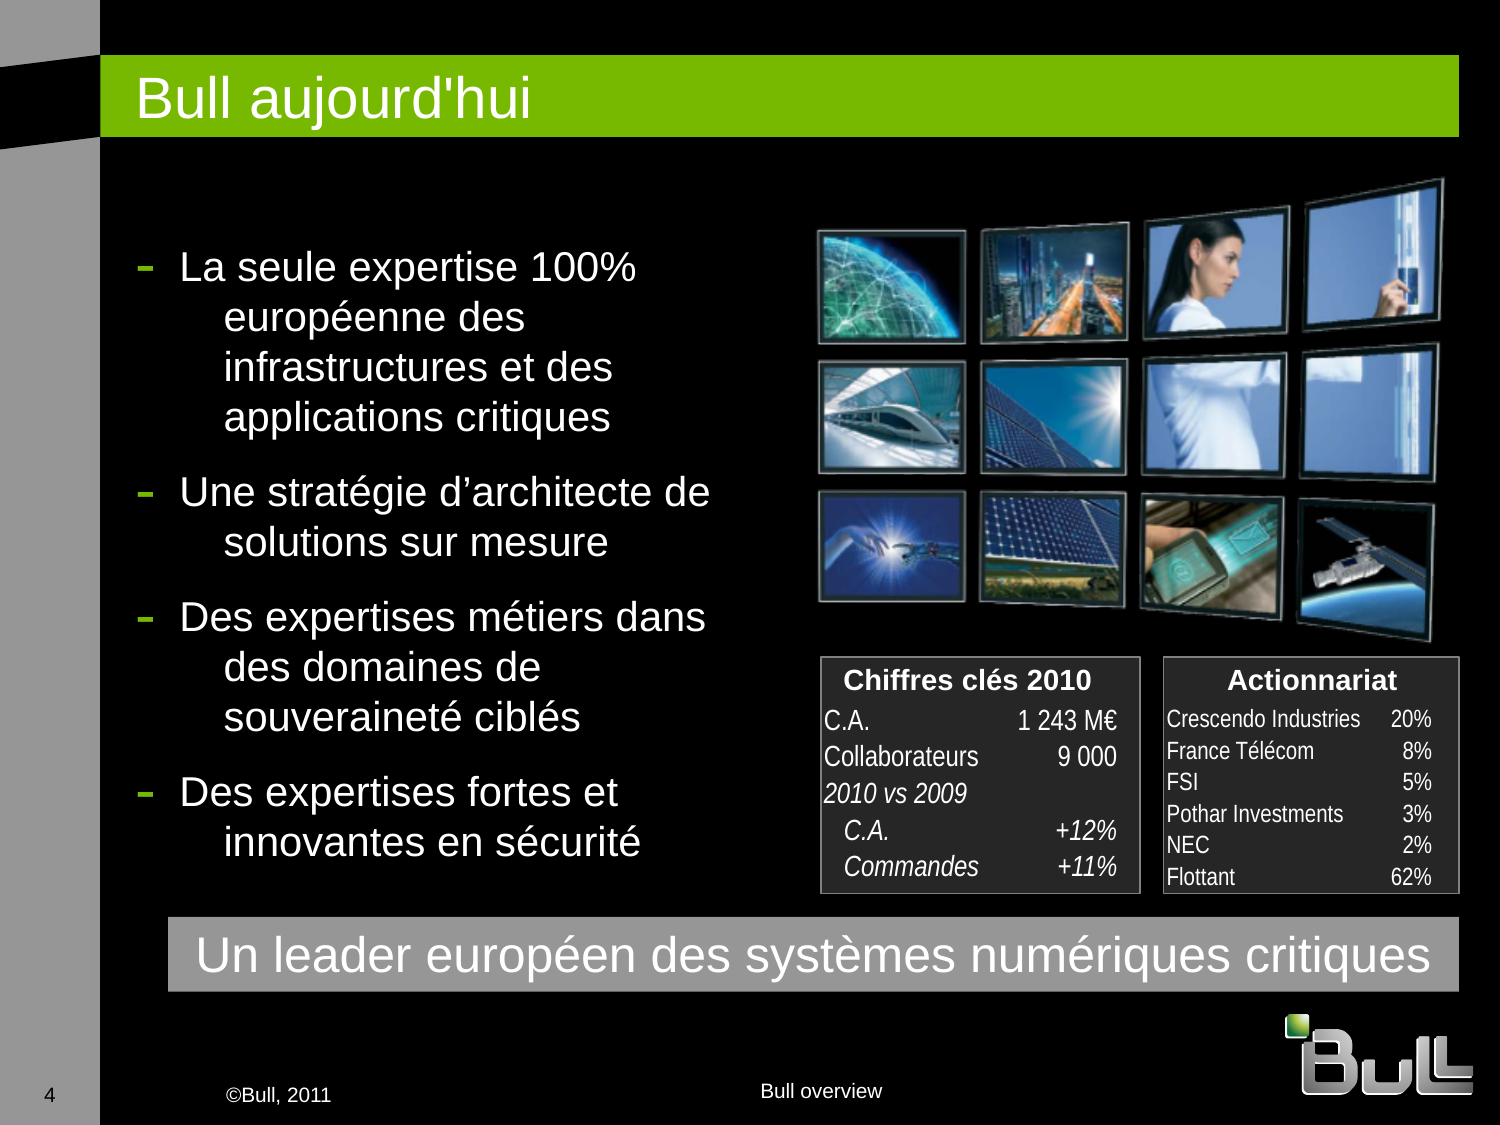

# Bull aujourd'hui
La seule expertise 100% européenne des infrastructures et des applications critiques
Une stratégie d’architecte de solutions sur mesure
Des expertises métiers dans des domaines de souveraineté ciblés
Des expertises fortes et innovantes en sécurité
Chiffres clés 2010
Actionnariat
C.A.	1 243 M€
Collaborateurs	9 000
2010 vs 2009
 C.A.	+12%
 Commandes 	 +11%
Crescendo Industries	20%
France Télécom	8%
FSI	5%
Pothar Investments	3%
NEC	2%
Flottant	62%
Un leader européen des systèmes numériques critiques